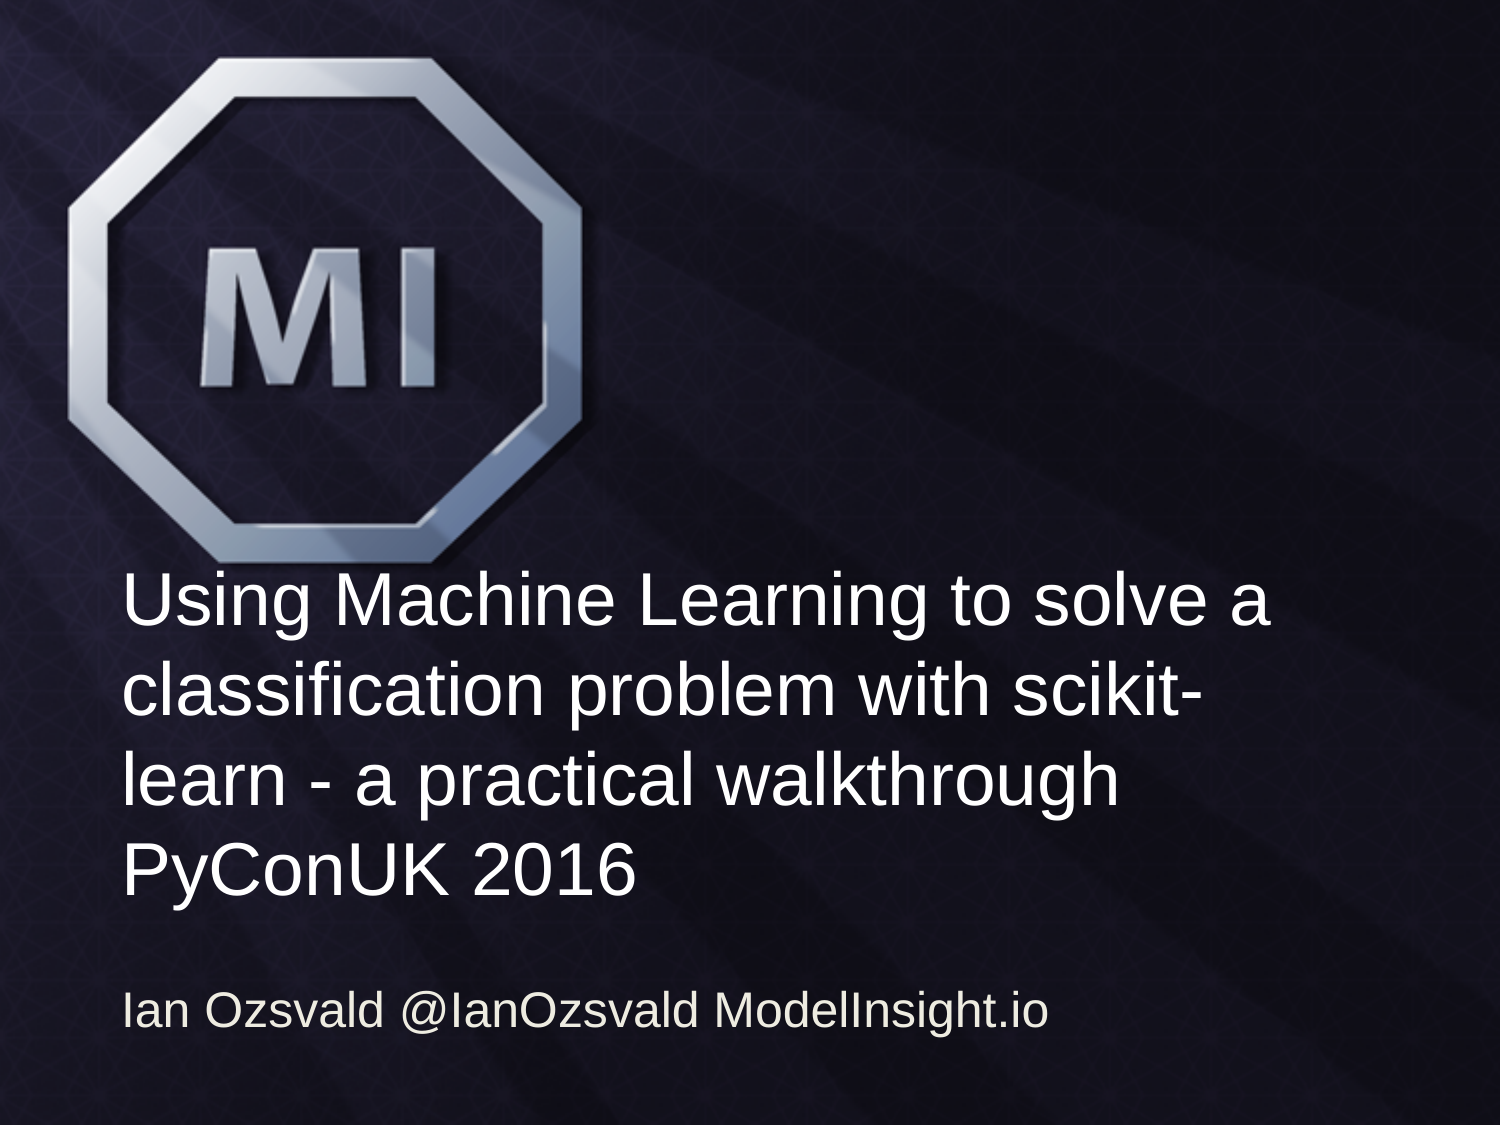

Using Machine Learning to solve a classification problem with scikit-learn - a practical walkthrough
PyConUK 2016
Ian Ozsvald @IanOzsvald ModelInsight.io